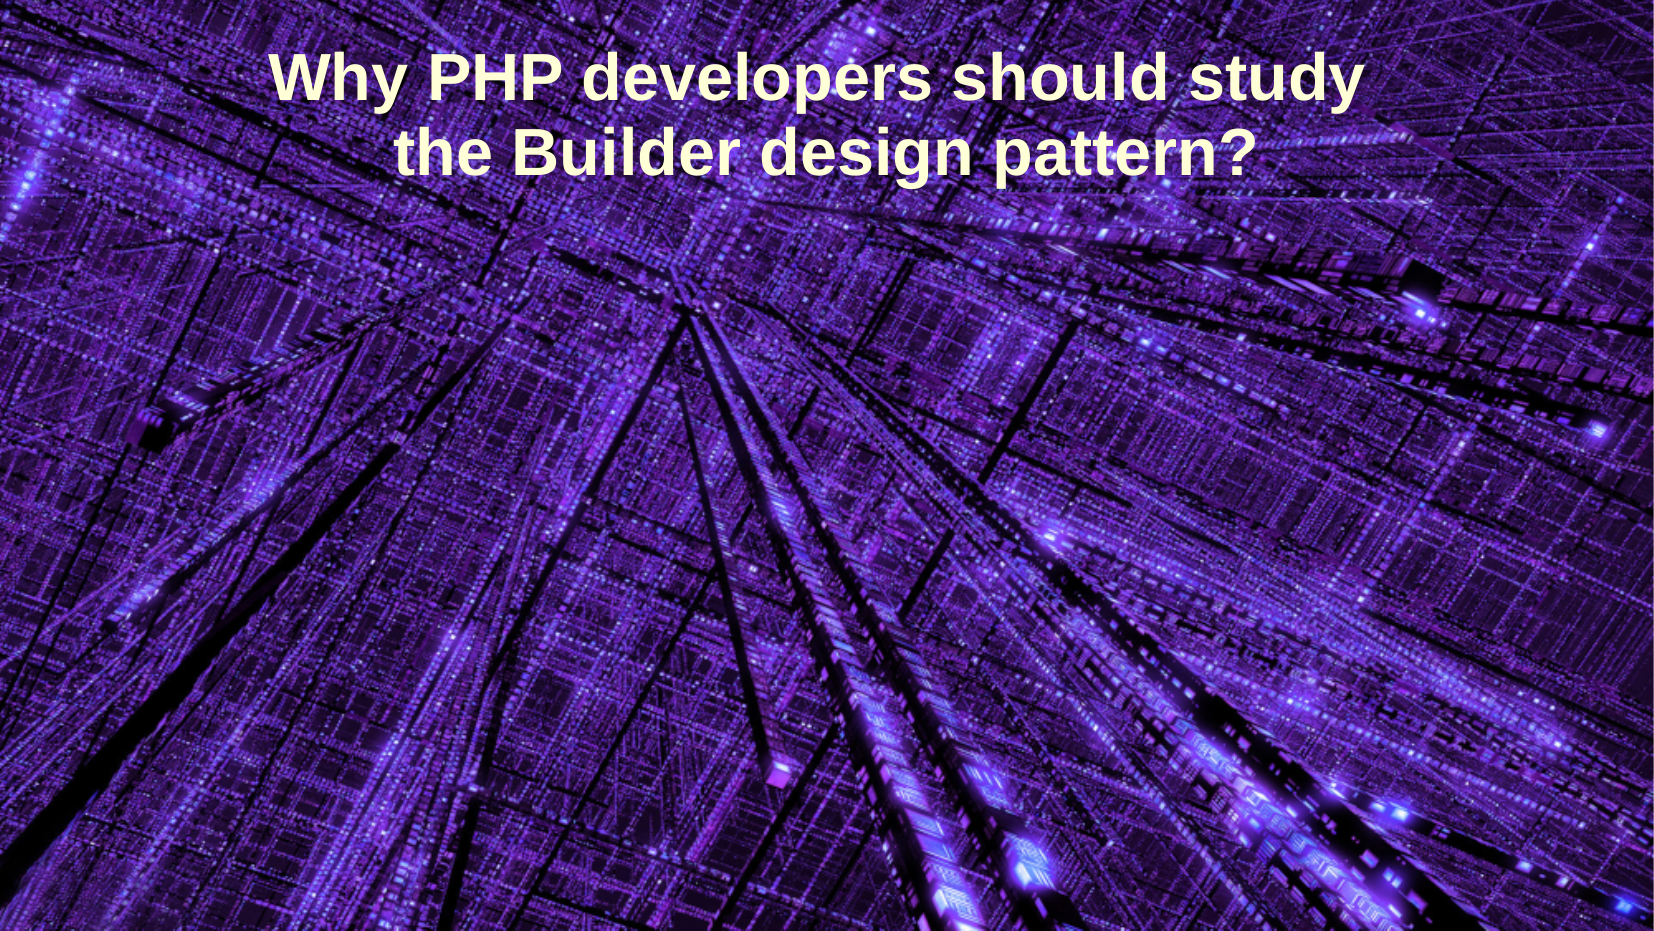

# Why PHP developers should study the Builder design pattern?